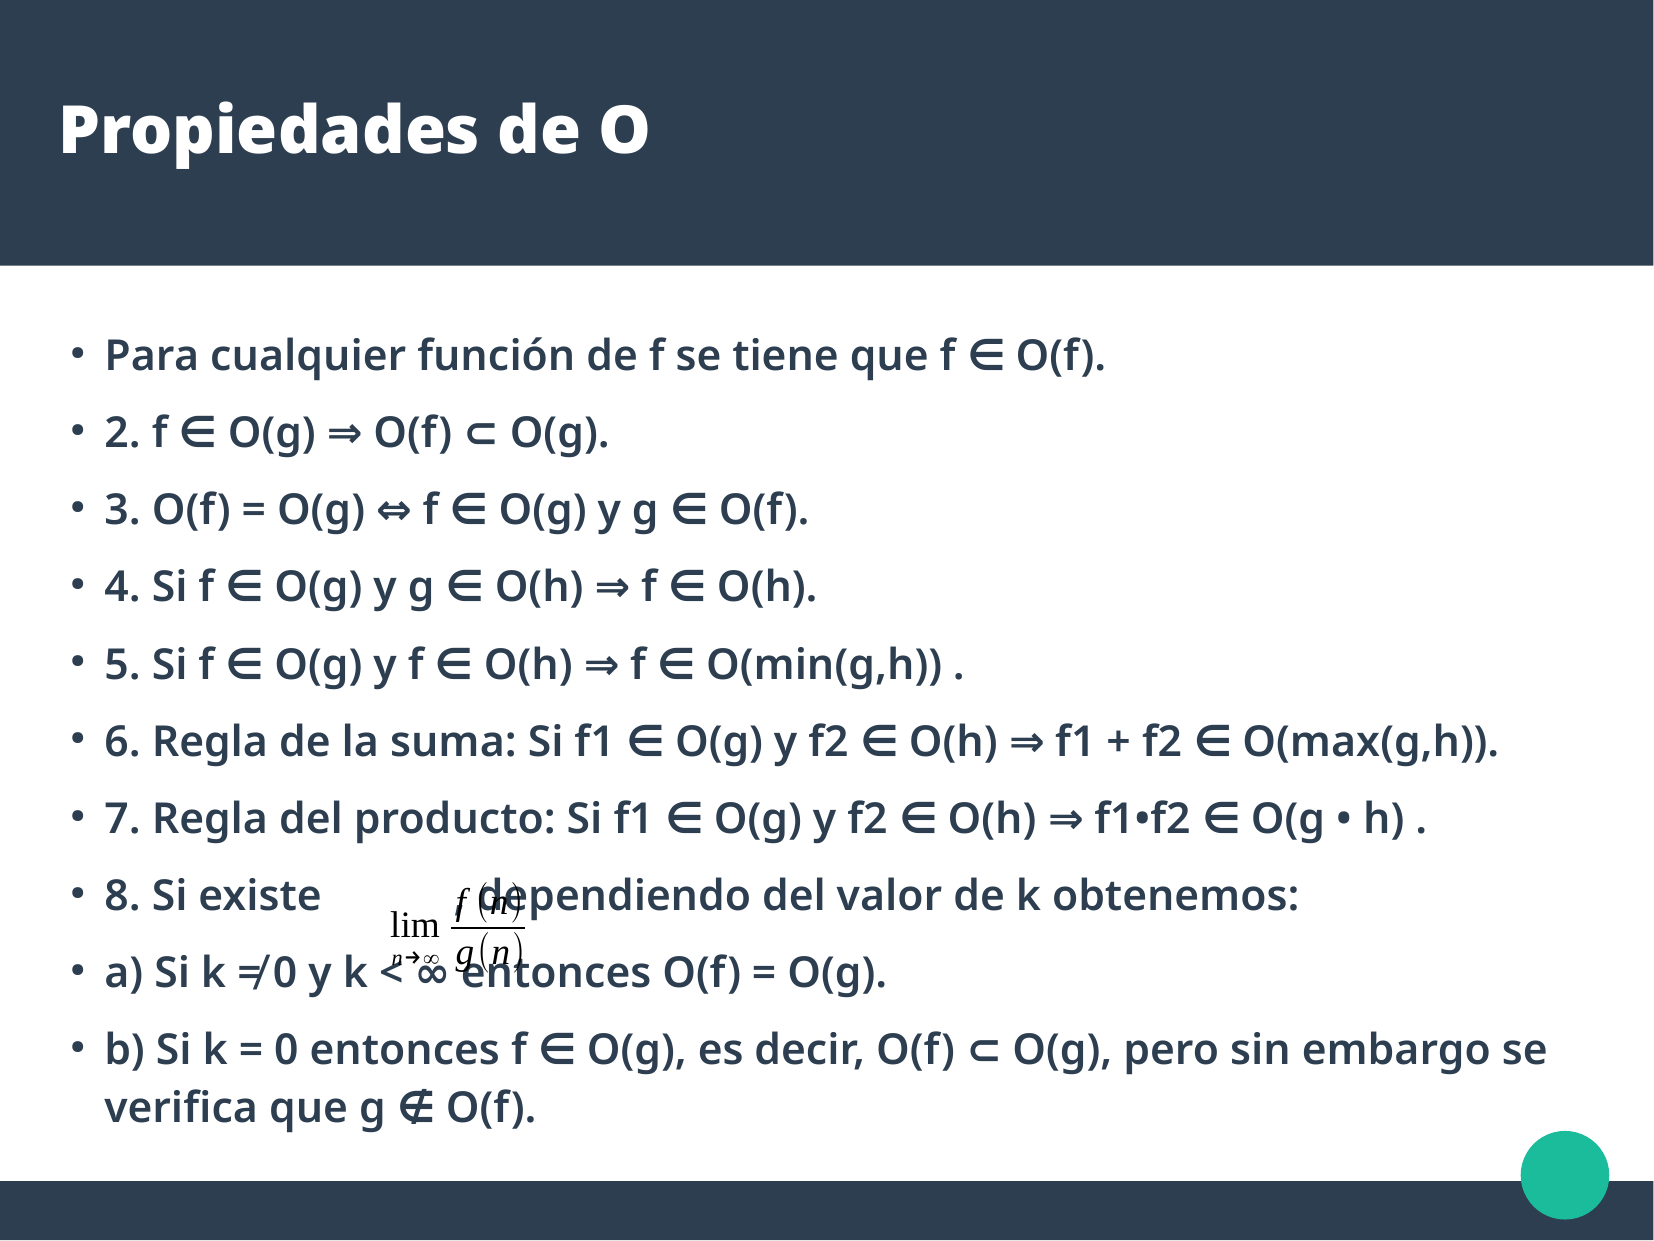

# Propiedades de O
Para cualquier función de f se tiene que f ∈ O(f).
2. f ∈ O(g) ⇒ O(f) ⊂ O(g).
3. O(f) = O(g) ⇔ f ∈ O(g) y g ∈ O(f).
4. Si f ∈ O(g) y g ∈ O(h) ⇒ f ∈ O(h).
5. Si f ∈ O(g) y f ∈ O(h) ⇒ f ∈ O(min(g,h)) .
6. Regla de la suma: Si f1 ∈ O(g) y f2 ∈ O(h) ⇒ f1 + f2 ∈ O(max(g,h)).
7. Regla del producto: Si f1 ∈ O(g) y f2 ∈ O(h) ⇒ f1•f2 ∈ O(g • h) .
8. Si existe , dependiendo del valor de k obtenemos:
a) Si k ≠ 0 y k < ∞ entonces O(f) = O(g).
b) Si k = 0 entonces f ∈ O(g), es decir, O(f) ⊂ O(g), pero sin embargo se verifica que g ∉ O(f).